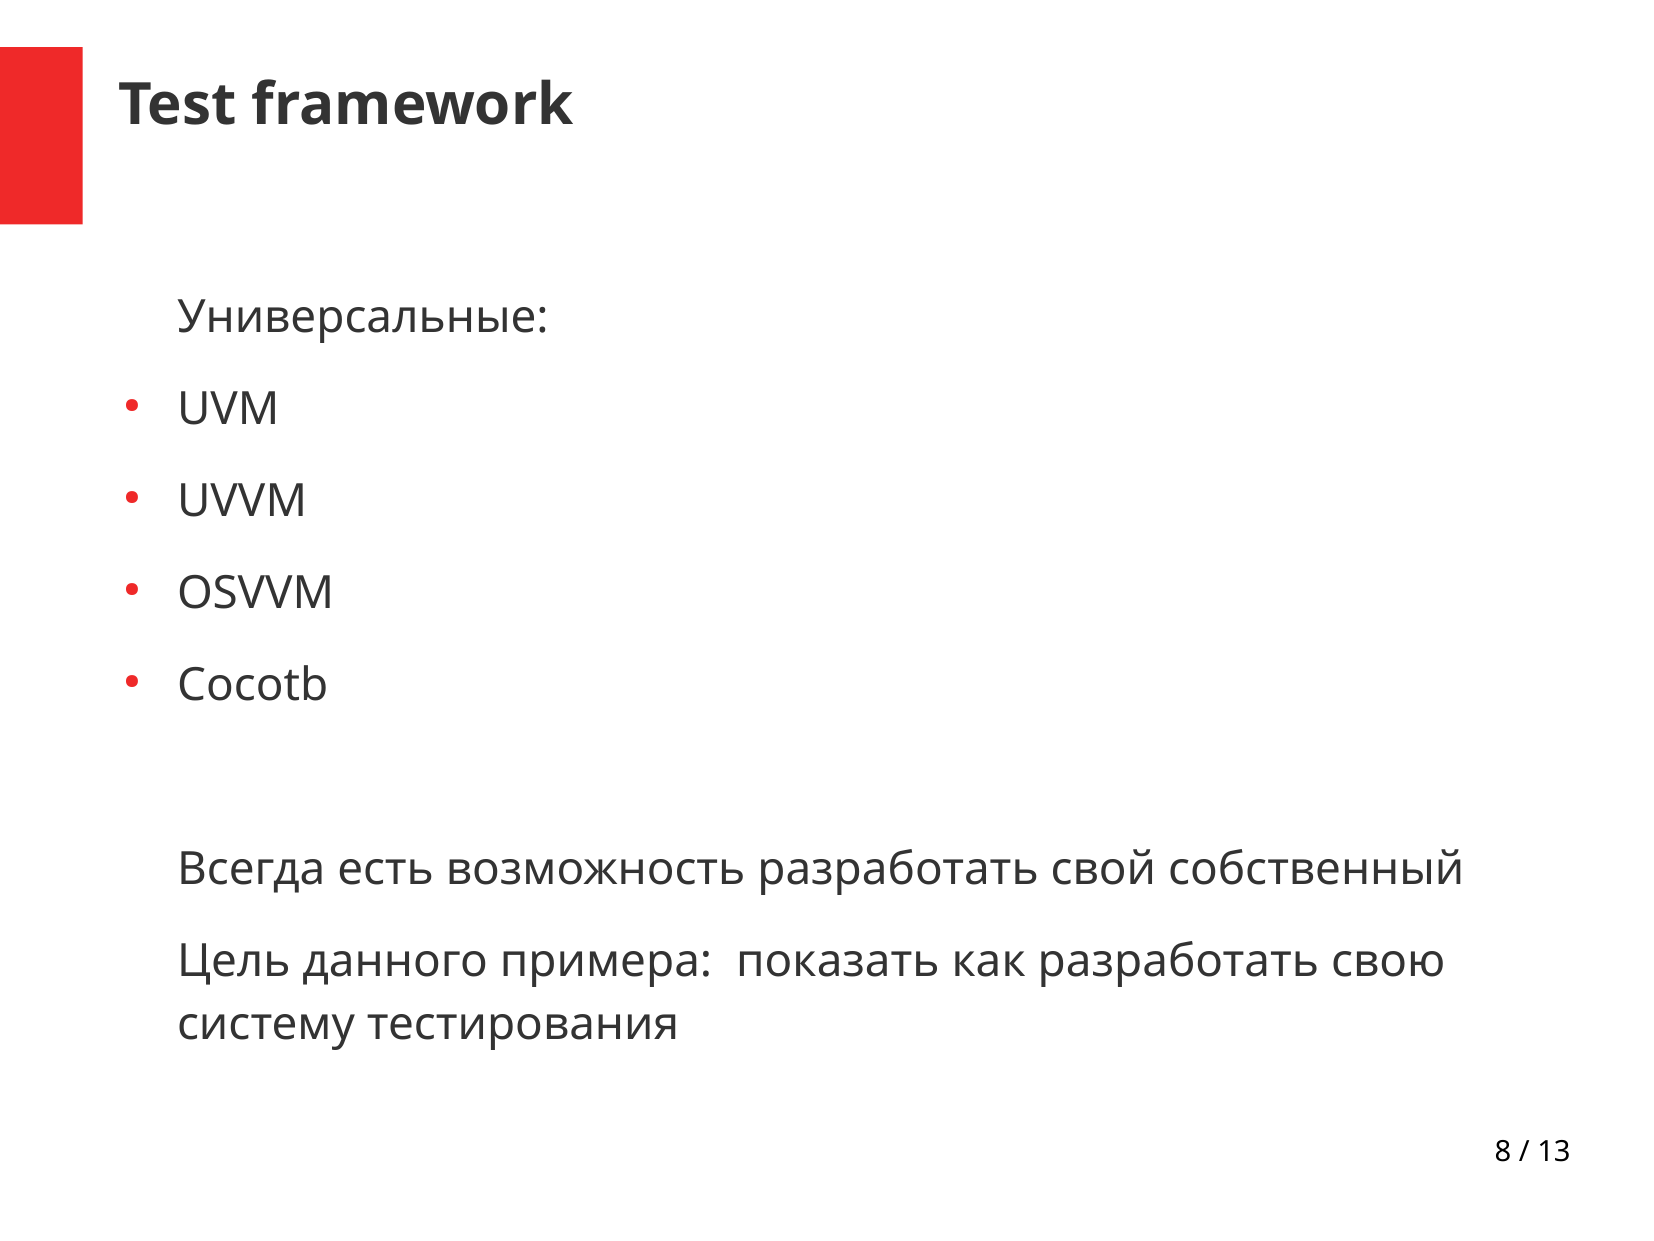

# Test framework
Универсальные:
UVM
UVVM
OSVVM
Cocotb
Всегда есть возможность разработать свой собственный
Цель данного примера: показать как разработать свою систему тестирования
8